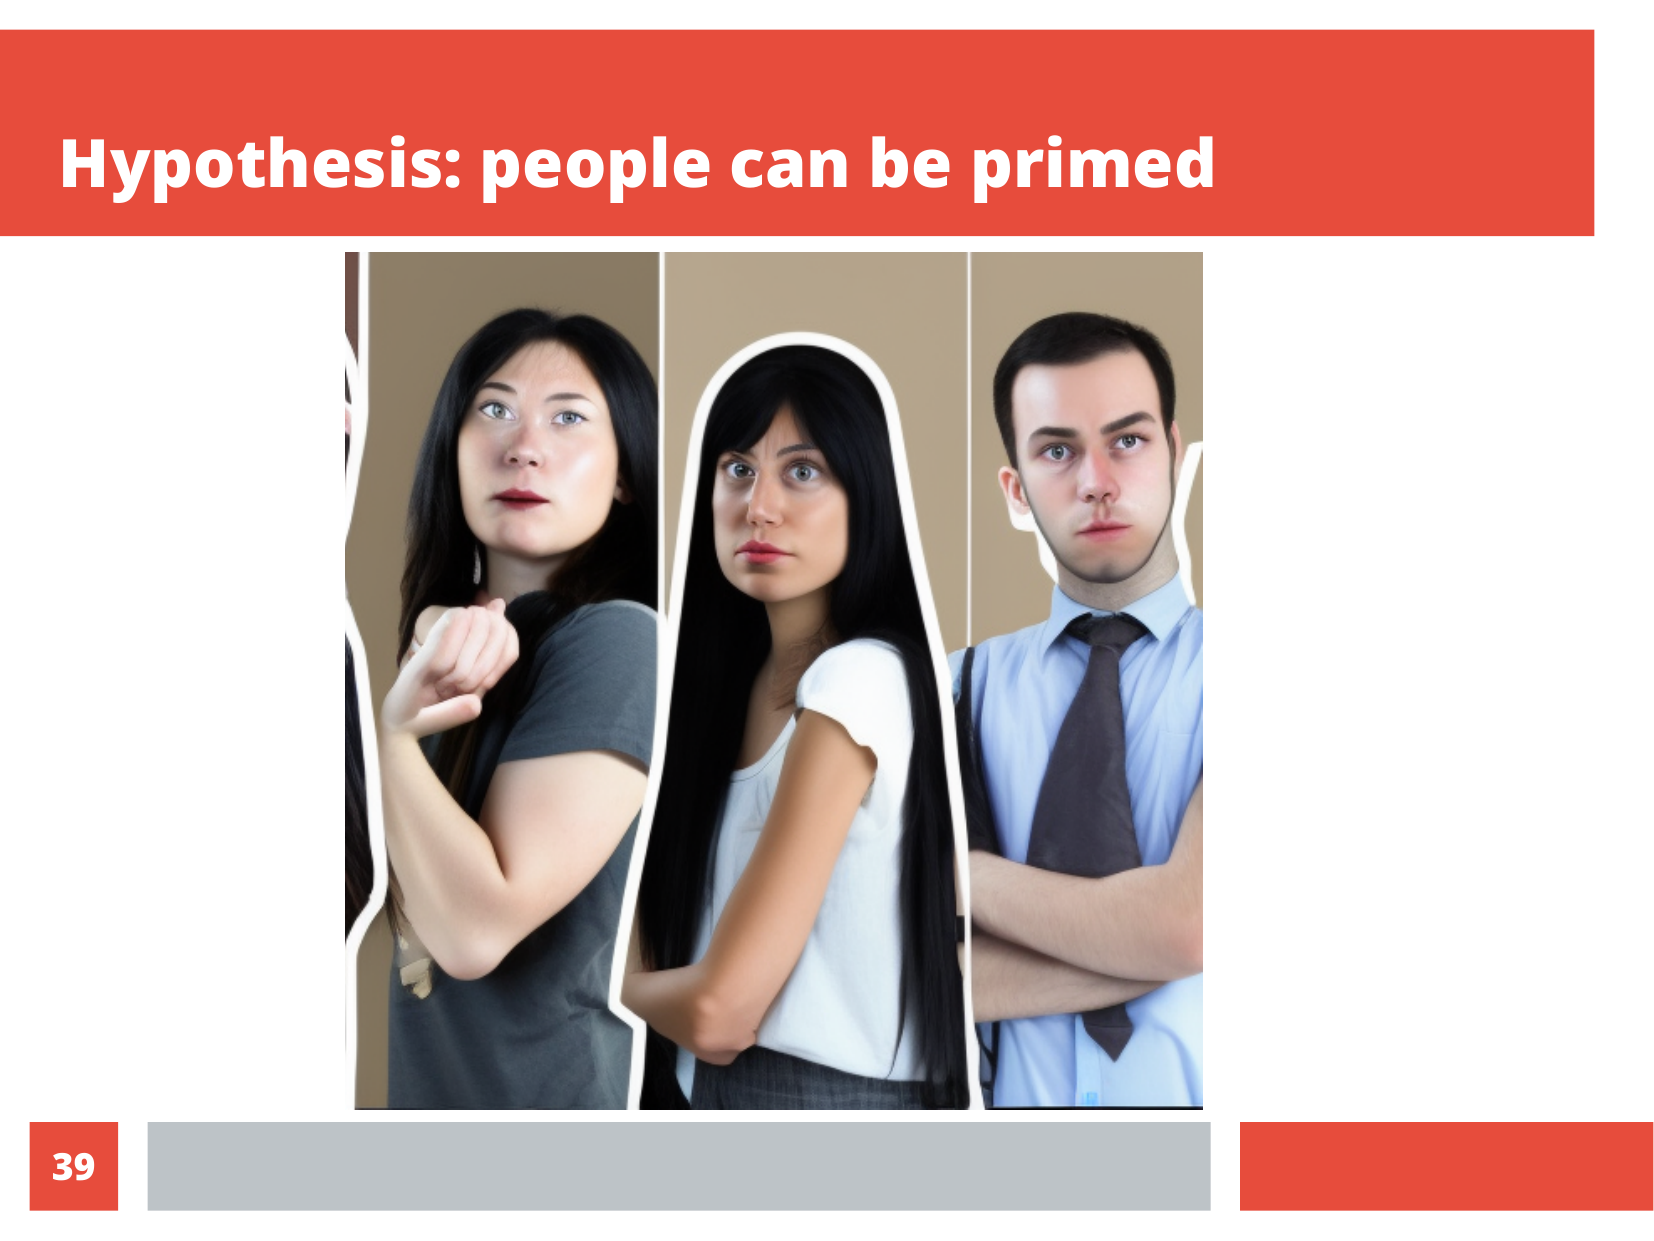

# Hypothesis: people can be primed
39